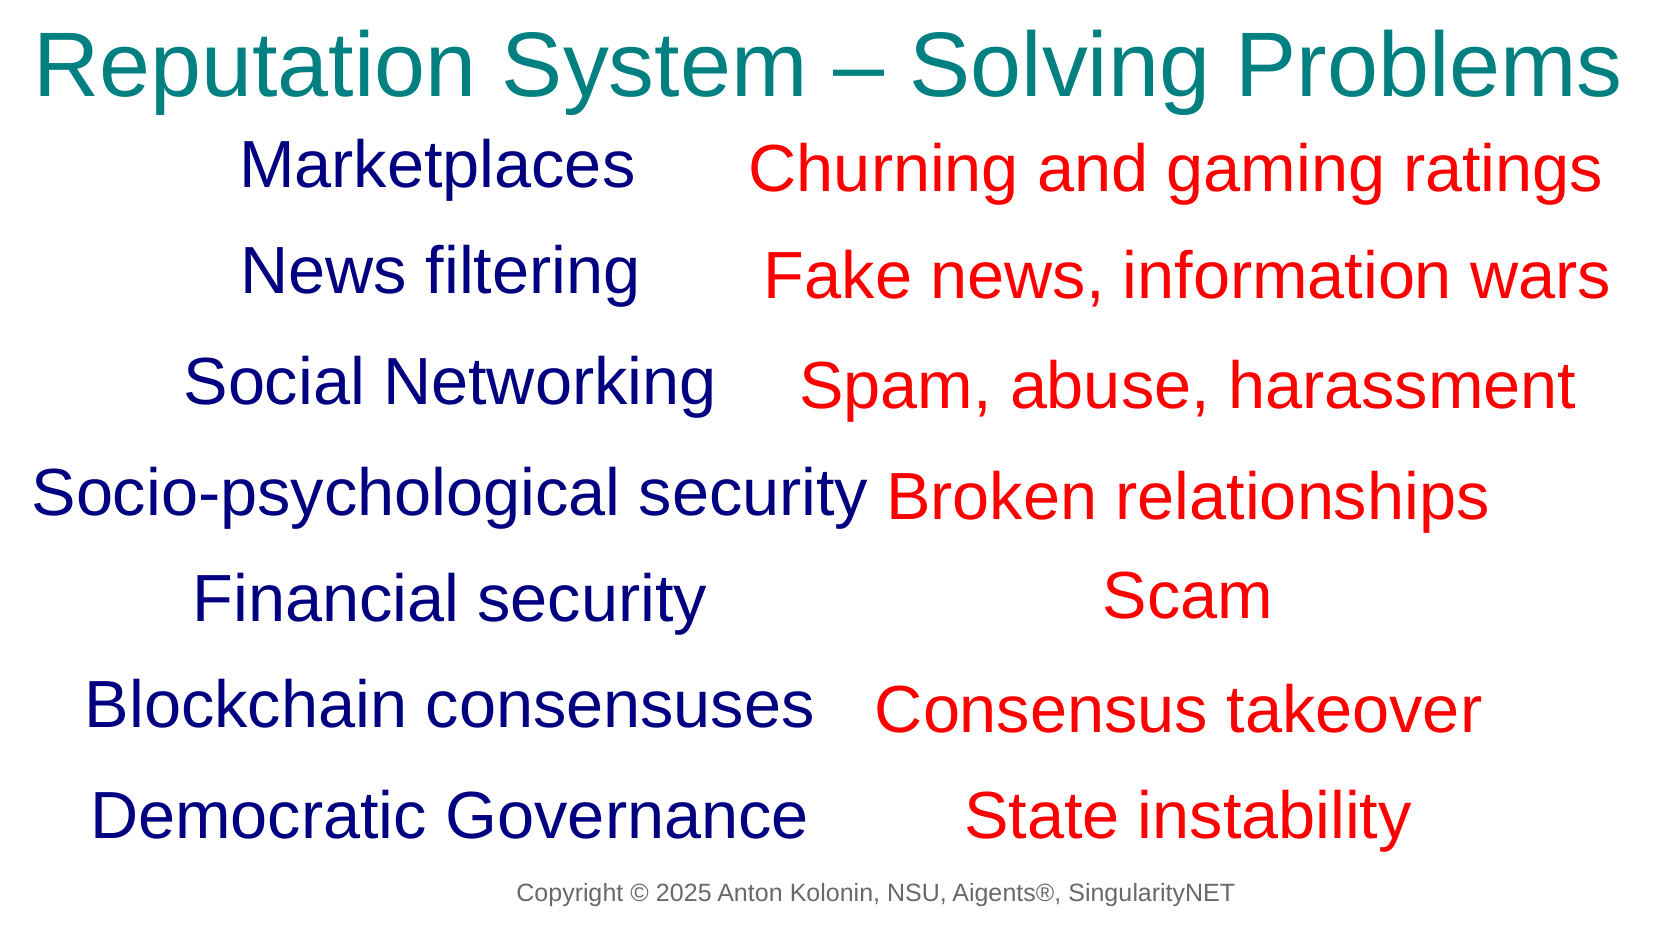

Reputation System – Solving Problems
Marketplaces
Churning and gaming ratings
News filtering
Fake news, information wars
Social Networking
Spam, abuse, harassment
Socio-psychological security
Broken relationships
Scam
Financial security
Blockchain consensuses
Consensus takeover
Democratic Governance
State instability
Copyright © 2025 Anton Kolonin, NSU, Aigents®, SingularityNET